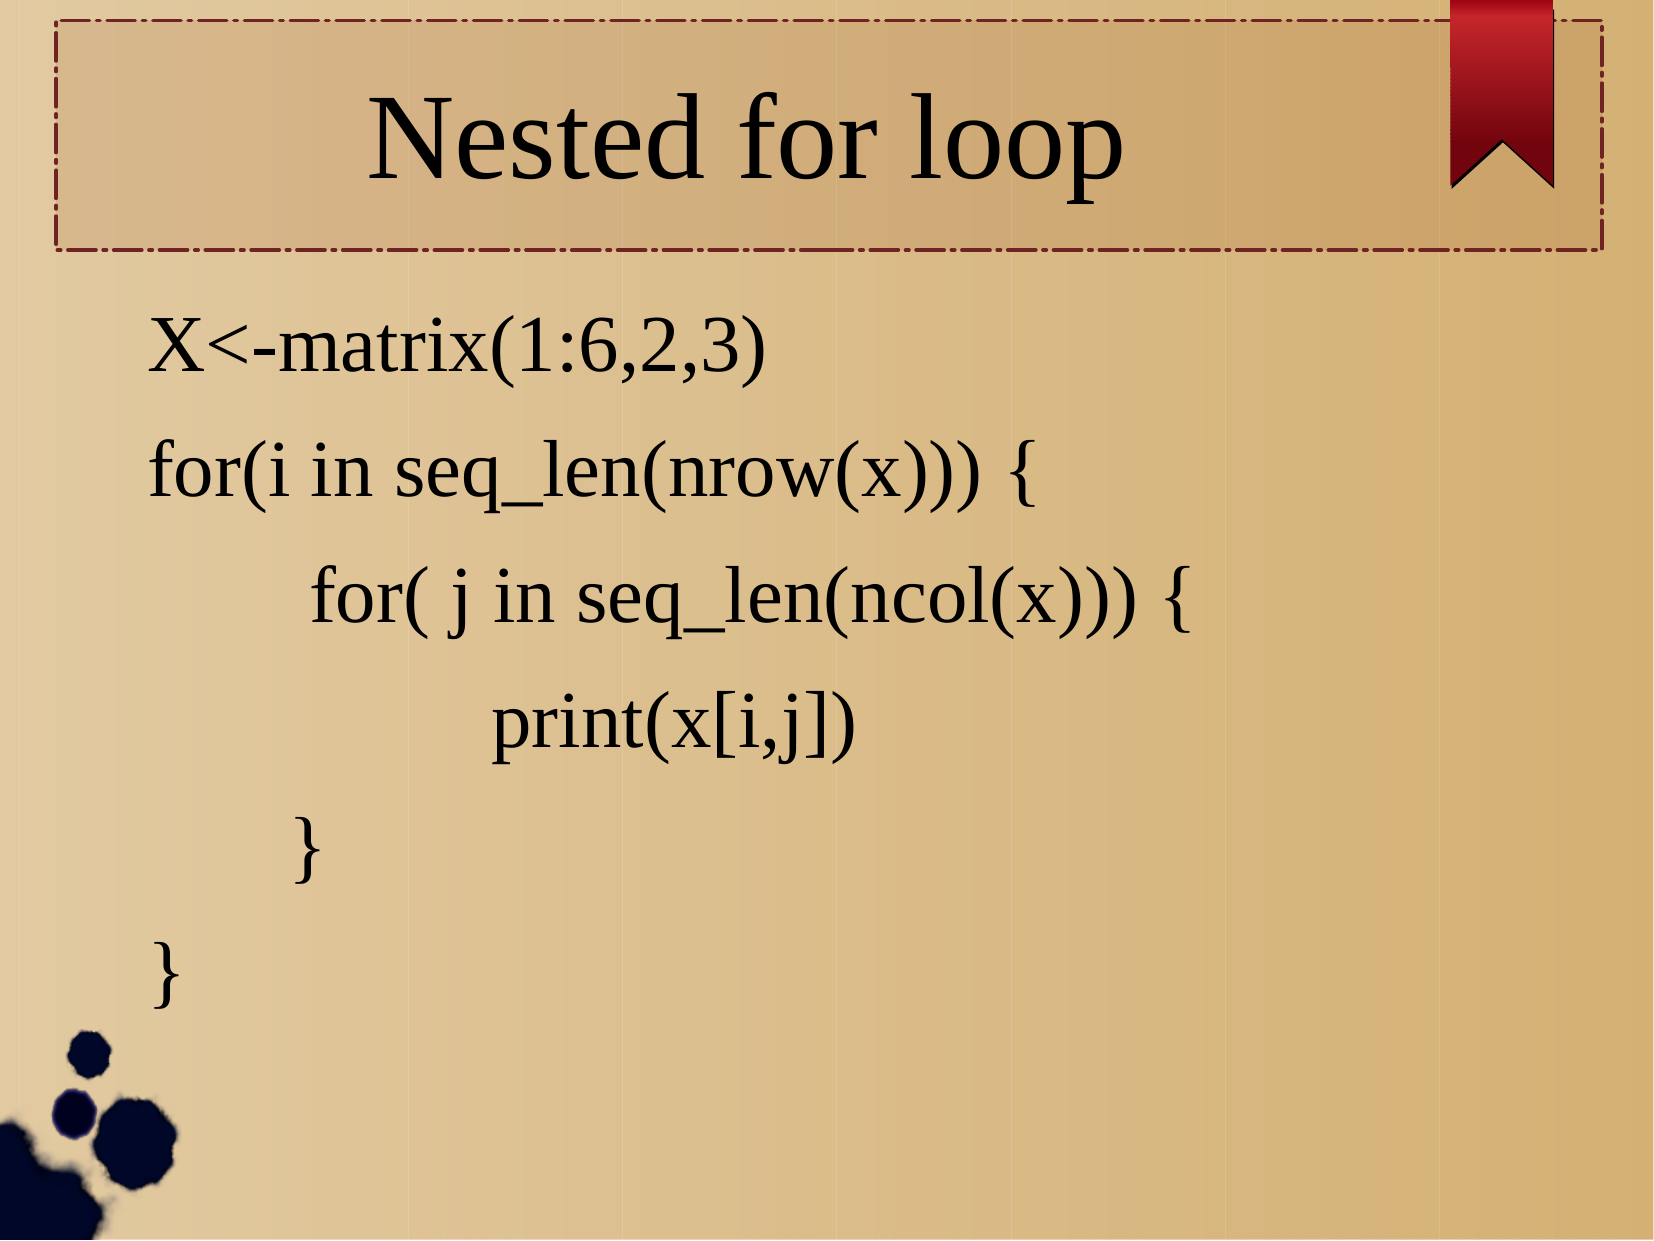

# Nested for loop
X<-matrix(1:6,2,3)
for(i in seq_len(nrow(x))) {
 for( j in seq_len(ncol(x))) {
 print(x[i,j])
 }
}